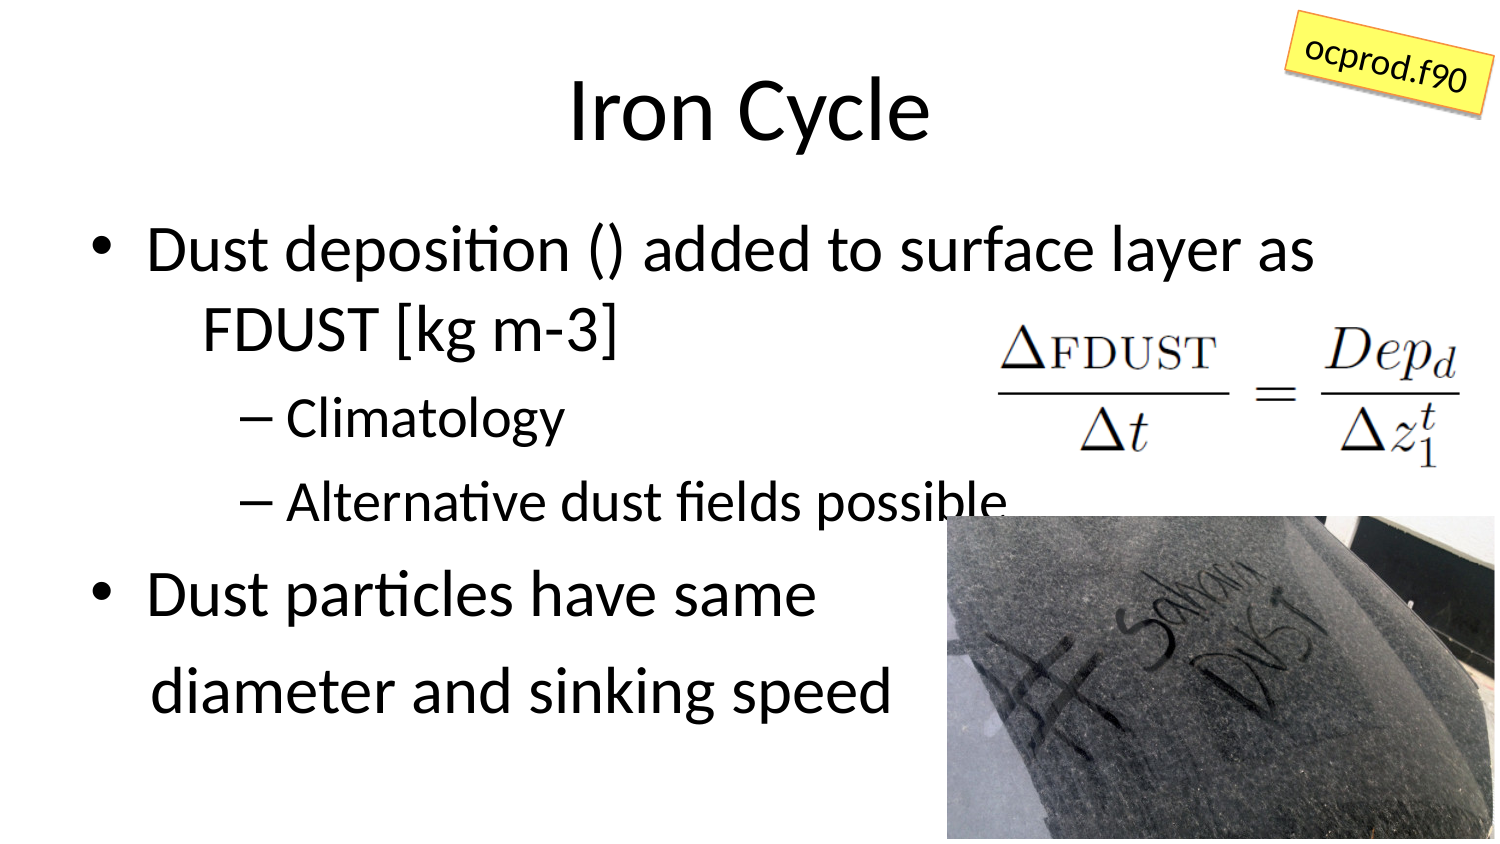

ocprod.f90
# Iron Cycle
Dust deposition () added to surface layer as FDUST [kg m-3]
Climatology
Alternative dust fields possible
Dust particles have same
 diameter and sinking speed